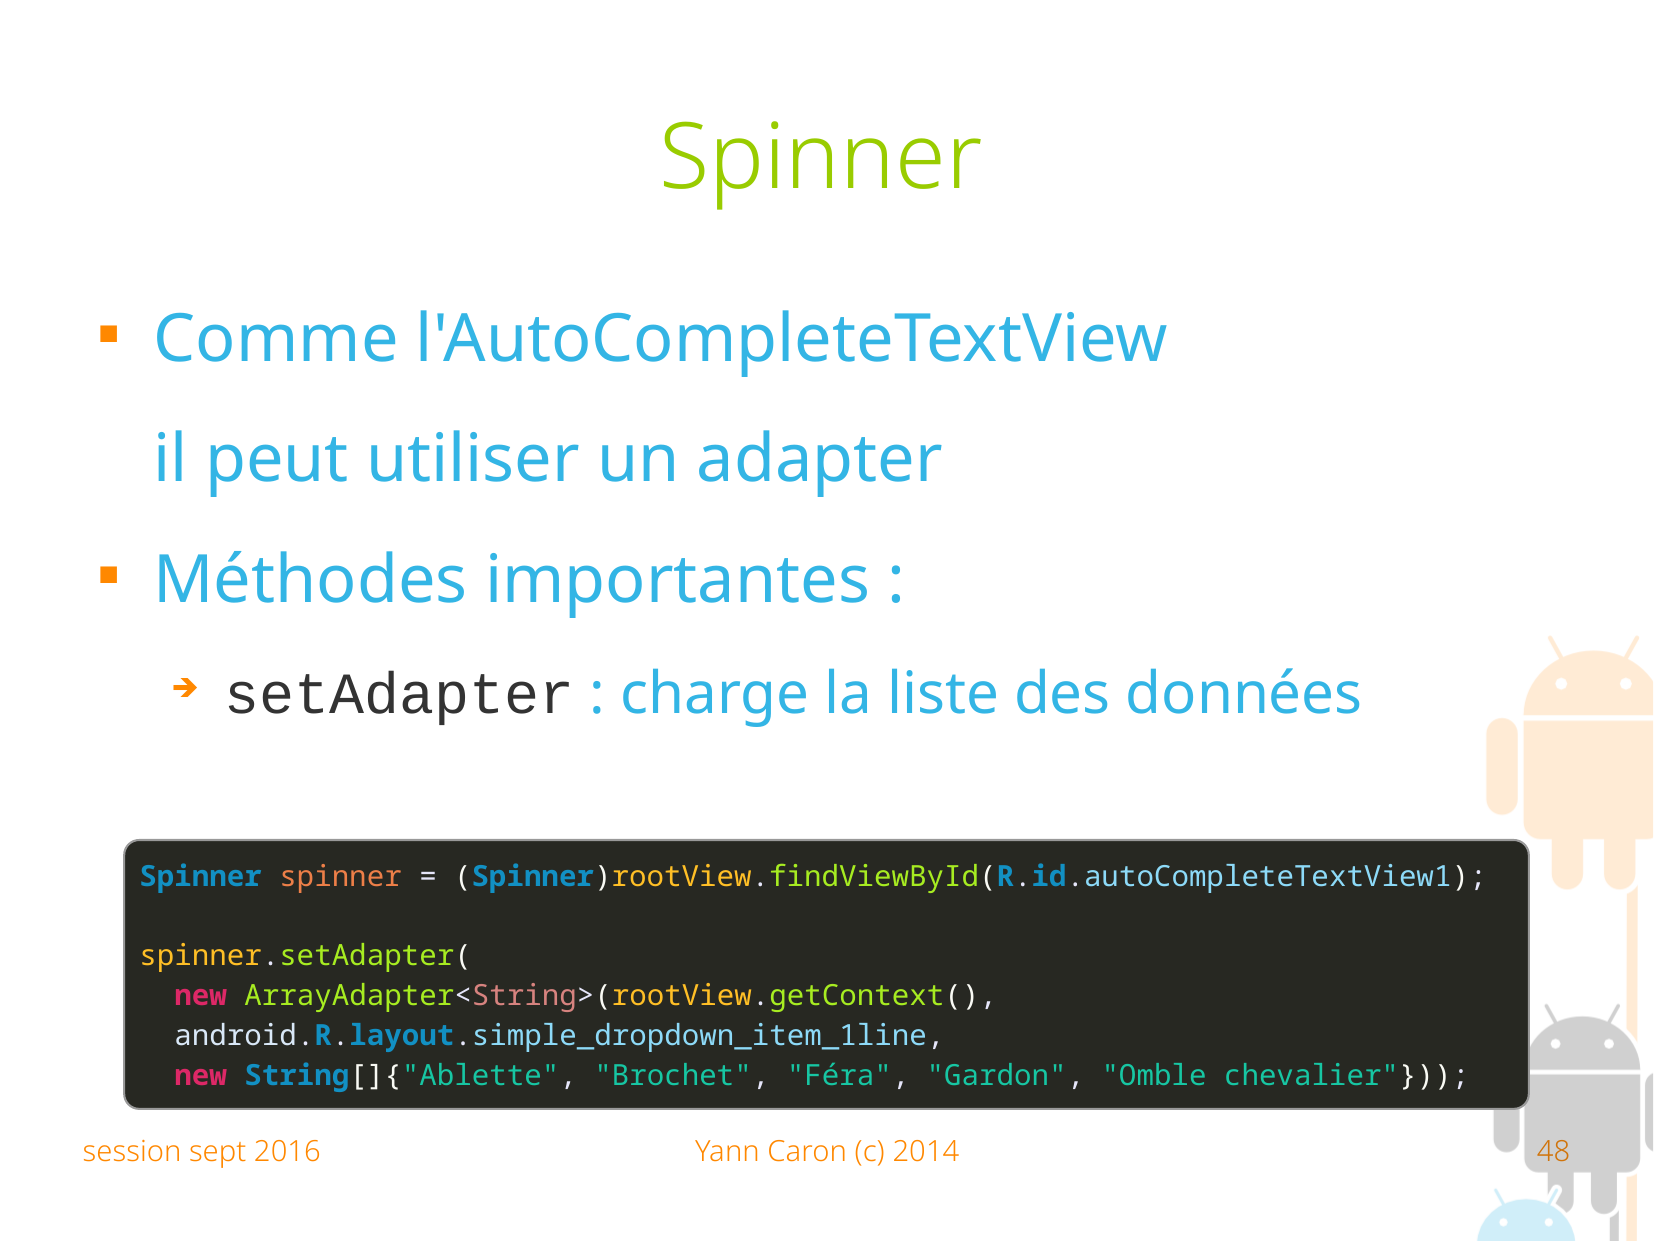

# Spinner
Comme l'AutoCompleteTextView
il peut utiliser un adapter
Méthodes importantes :
setAdapter : charge la liste des données
Spinner spinner = (Spinner)rootView.findViewById(R.id.autoCompleteTextView1);
spinner.setAdapter(
 new ArrayAdapter<String>(rootView.getContext(),
 android.R.layout.simple_dropdown_item_1line,
 new String[]{"Ablette", "Brochet", "Féra", "Gardon", "Omble chevalier"}));
session sept 2016
Yann Caron (c) 2014
48